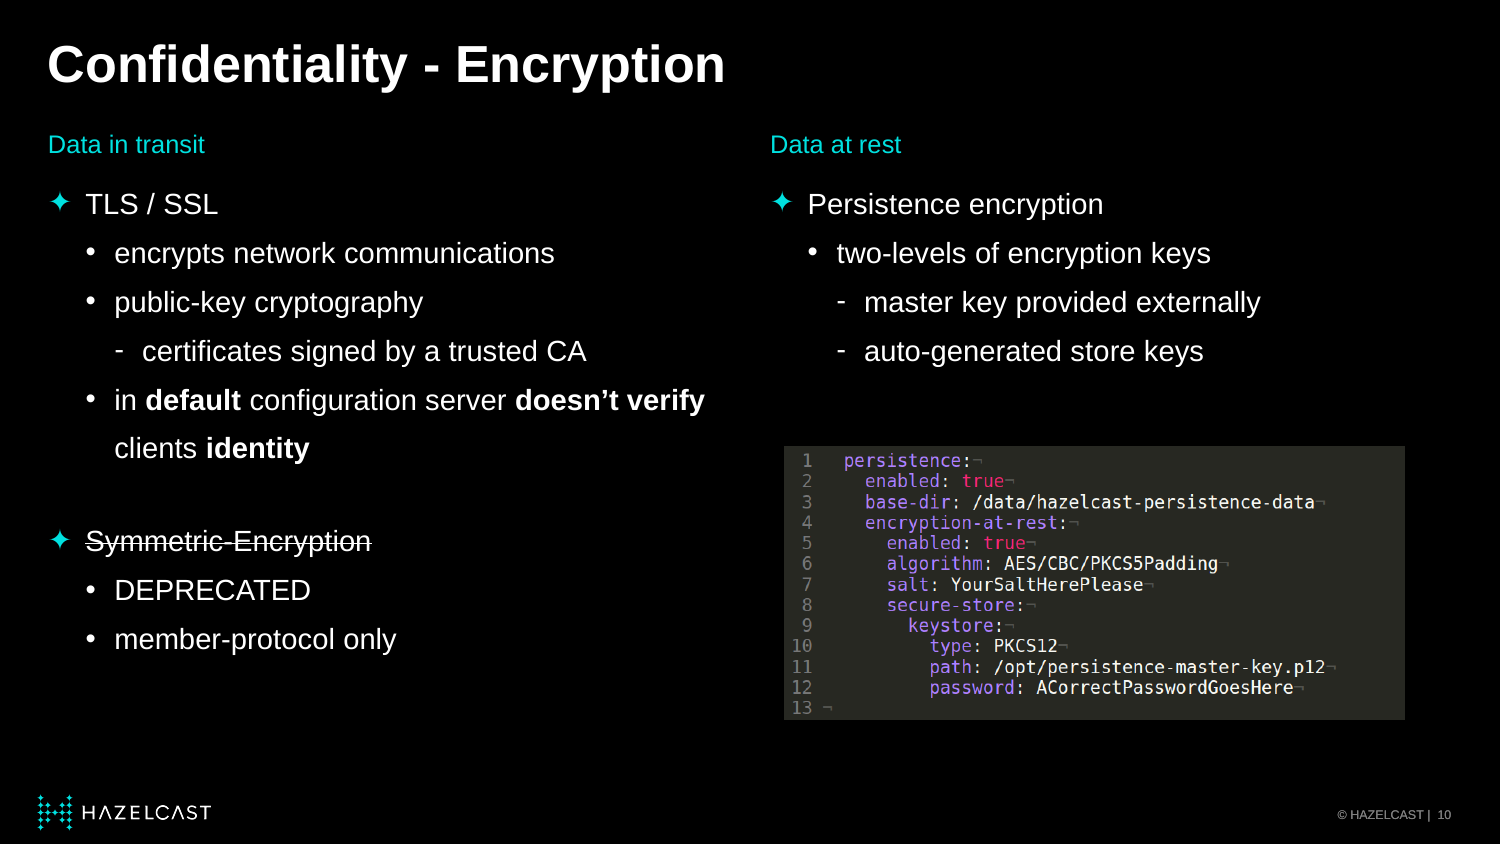

# Confidentiality - Encryption
Data in transit
Data at rest
TLS / SSL
encrypts network communications
public-key cryptography
certificates signed by a trusted CA
in default configuration server doesn’t verify clients identity
Persistence encryption
two-levels of encryption keys
master key provided externally
auto-generated store keys
Symmetric-Encryption
DEPRECATED
member-protocol only